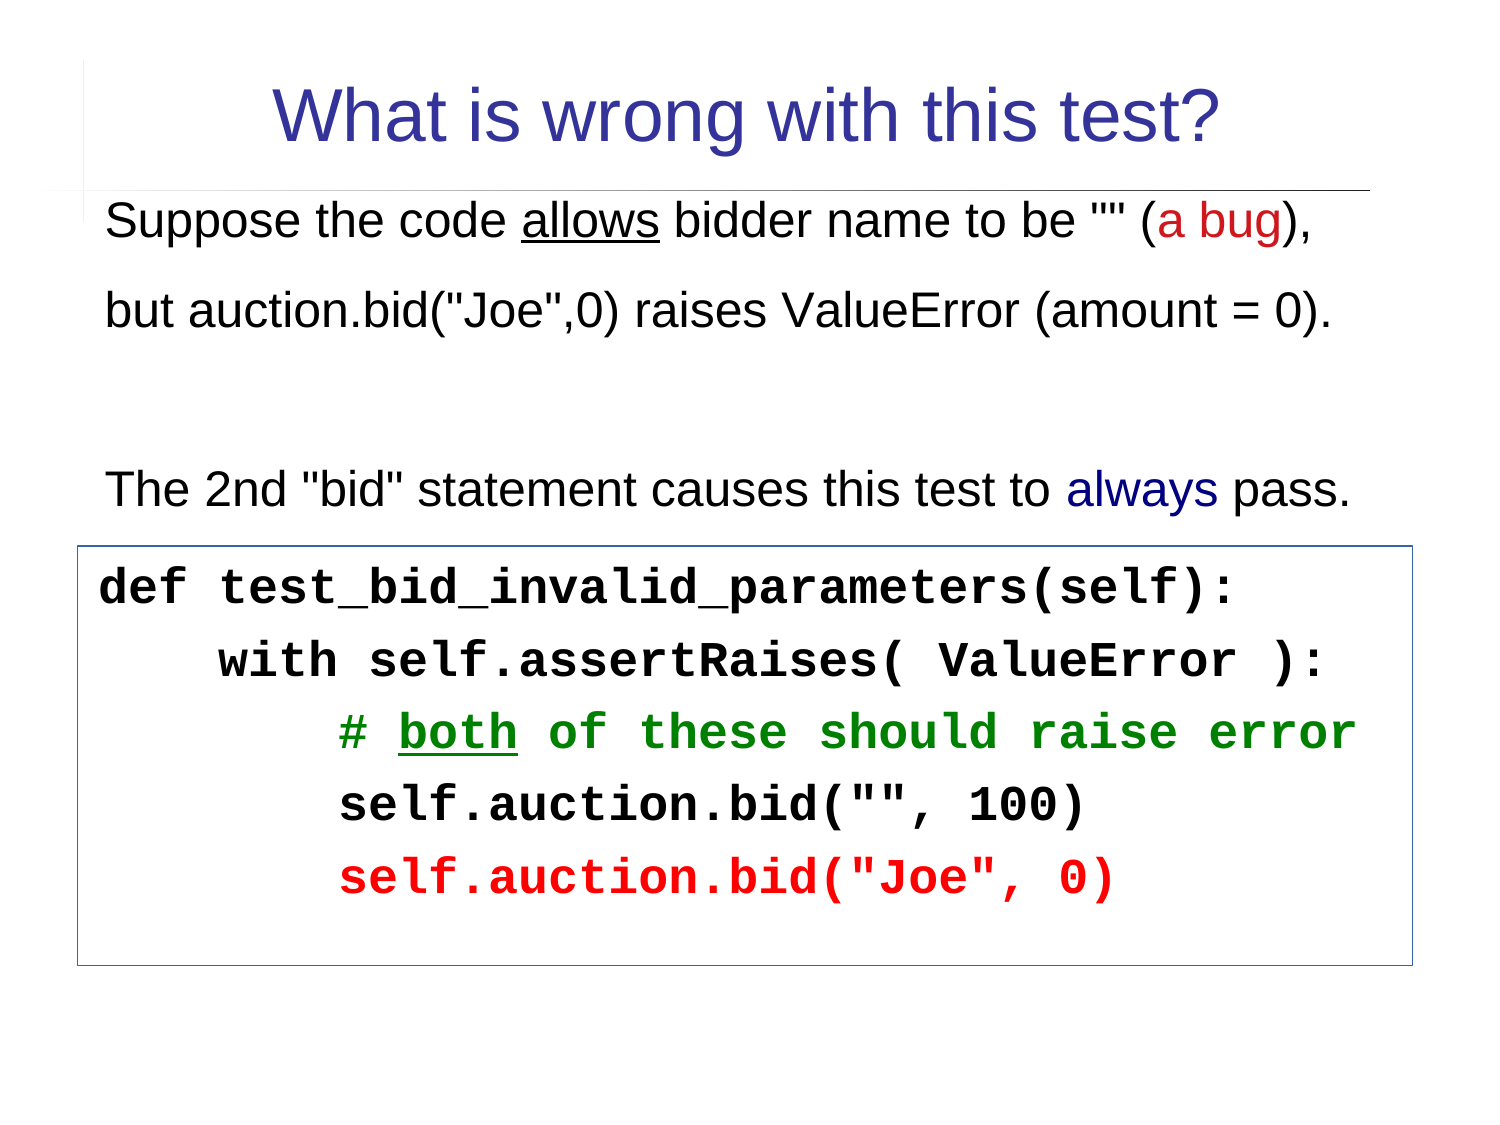

# What is wrong with this test?
Suppose the code allows bidder name to be "" (a bug),
but auction.bid("Joe",0) raises ValueError (amount = 0).
The 2nd "bid" statement causes this test to always pass.
def test_bid_invalid_parameters(self):
 with self.assertRaises( ValueError ):
 # both of these should raise error
 self.auction.bid("", 100)
 self.auction.bid("Joe", 0)